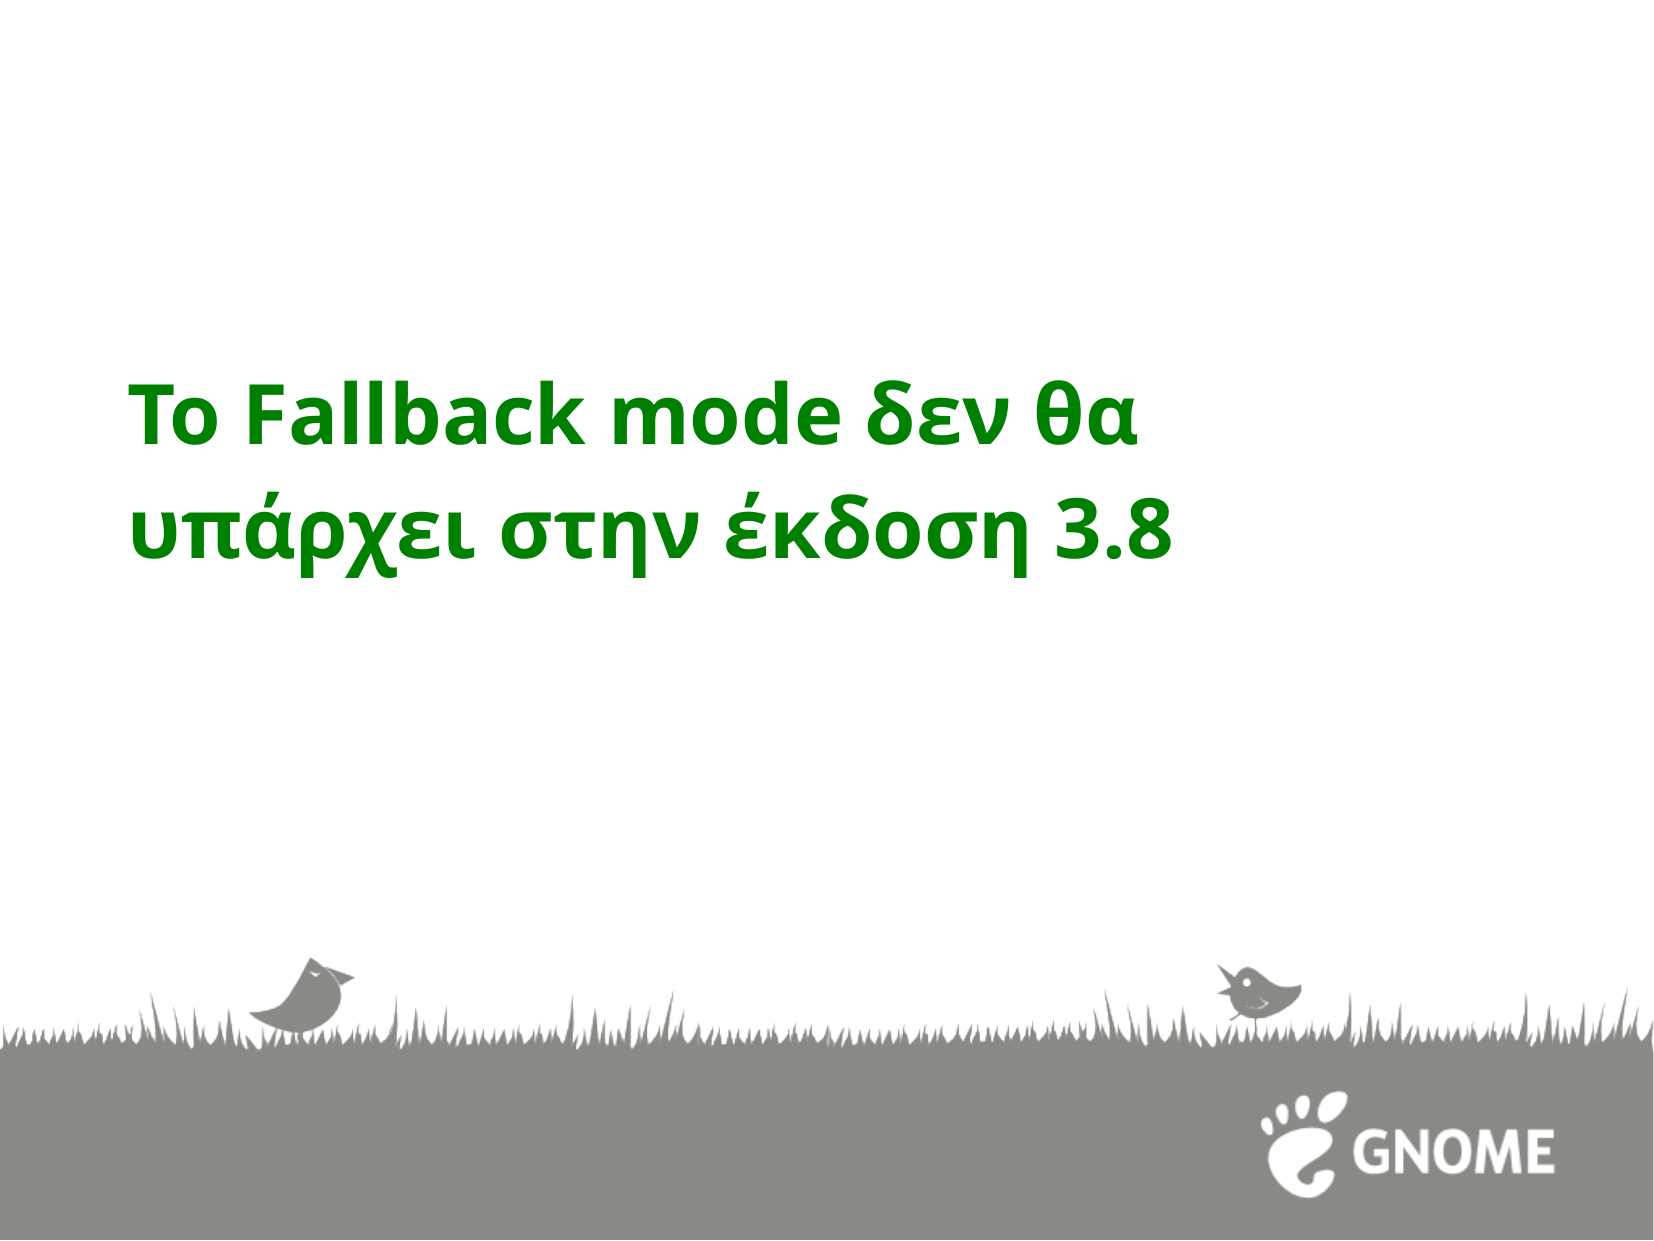

Το Fallback mode δεν θα υπάρχει στην έκδοση 3.8